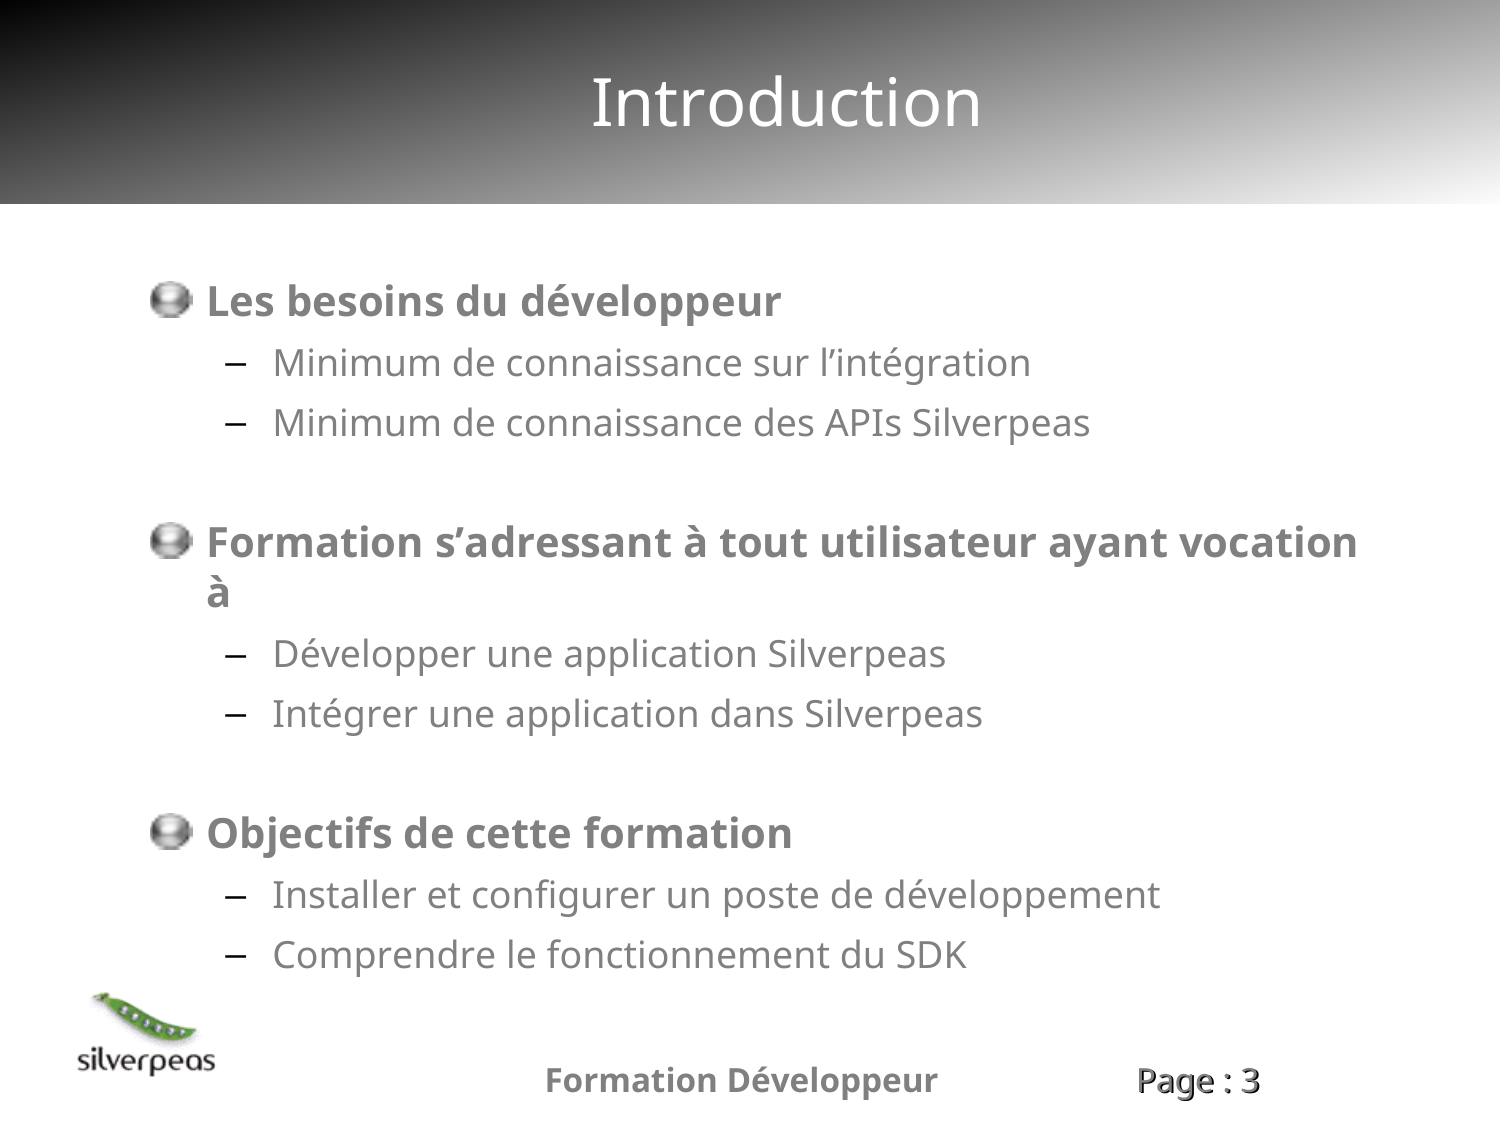

# Introduction
Les besoins du développeur
Minimum de connaissance sur l’intégration
Minimum de connaissance des APIs Silverpeas
Formation s’adressant à tout utilisateur ayant vocation à
Développer une application Silverpeas
Intégrer une application dans Silverpeas
Objectifs de cette formation
Installer et configurer un poste de développement
Comprendre le fonctionnement du SDK